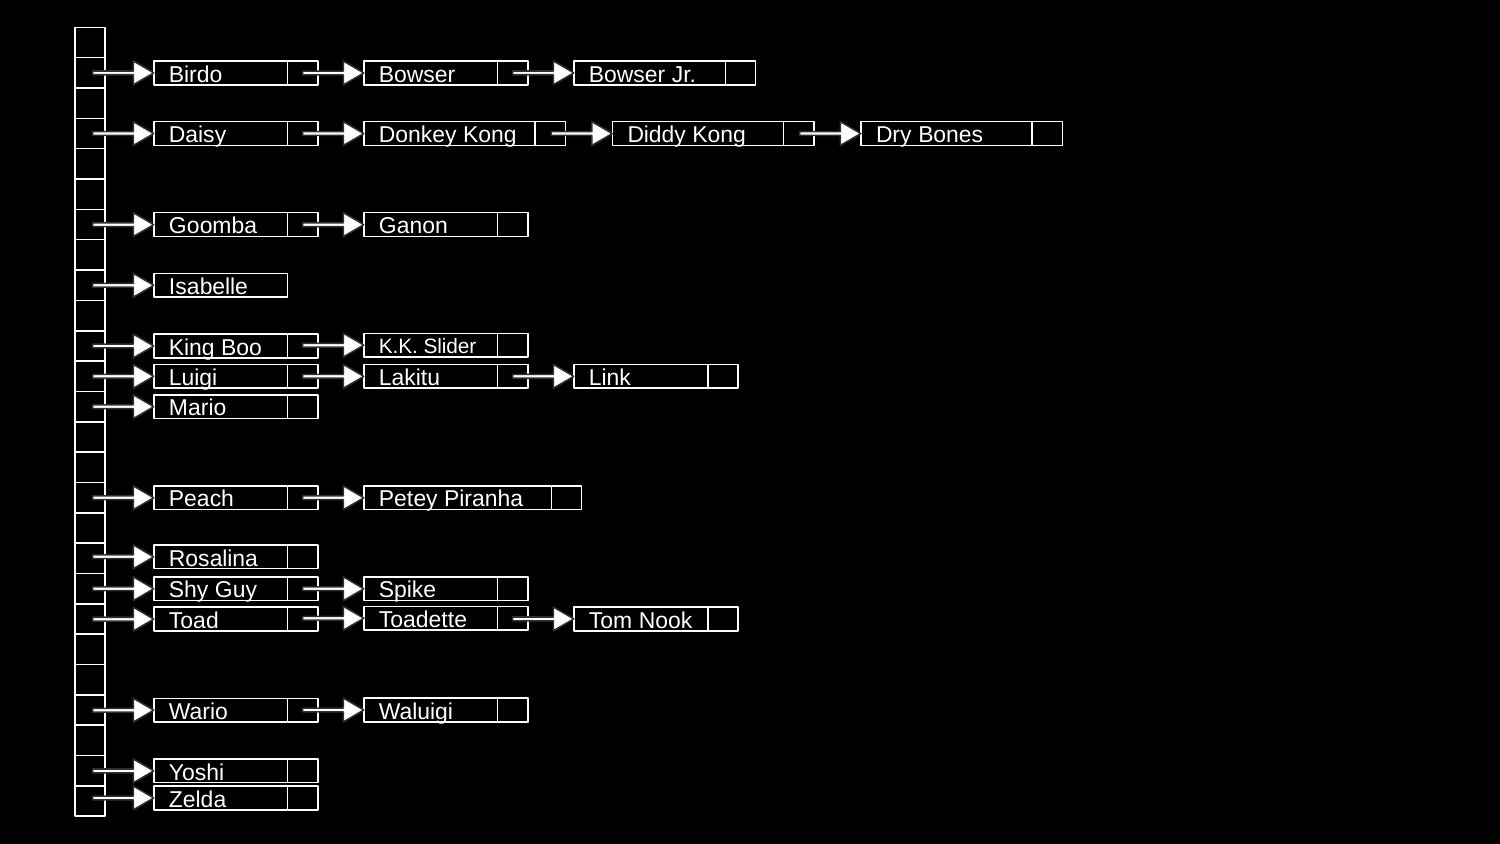

Birdo
Bowser Jr.
Bowser
Donkey Kong
Diddy Kong
Dry Bones
Daisy
Goomba
Ganon
Isabelle
K.K. Slider
King Boo
Luigi
Lakitu
Link
Mario
Peach
Petey Piranha
Rosalina
Shy Guy
Spike
Toadette
Tom Nook
Toad
Waluigi
Wario
Yoshi
Zelda